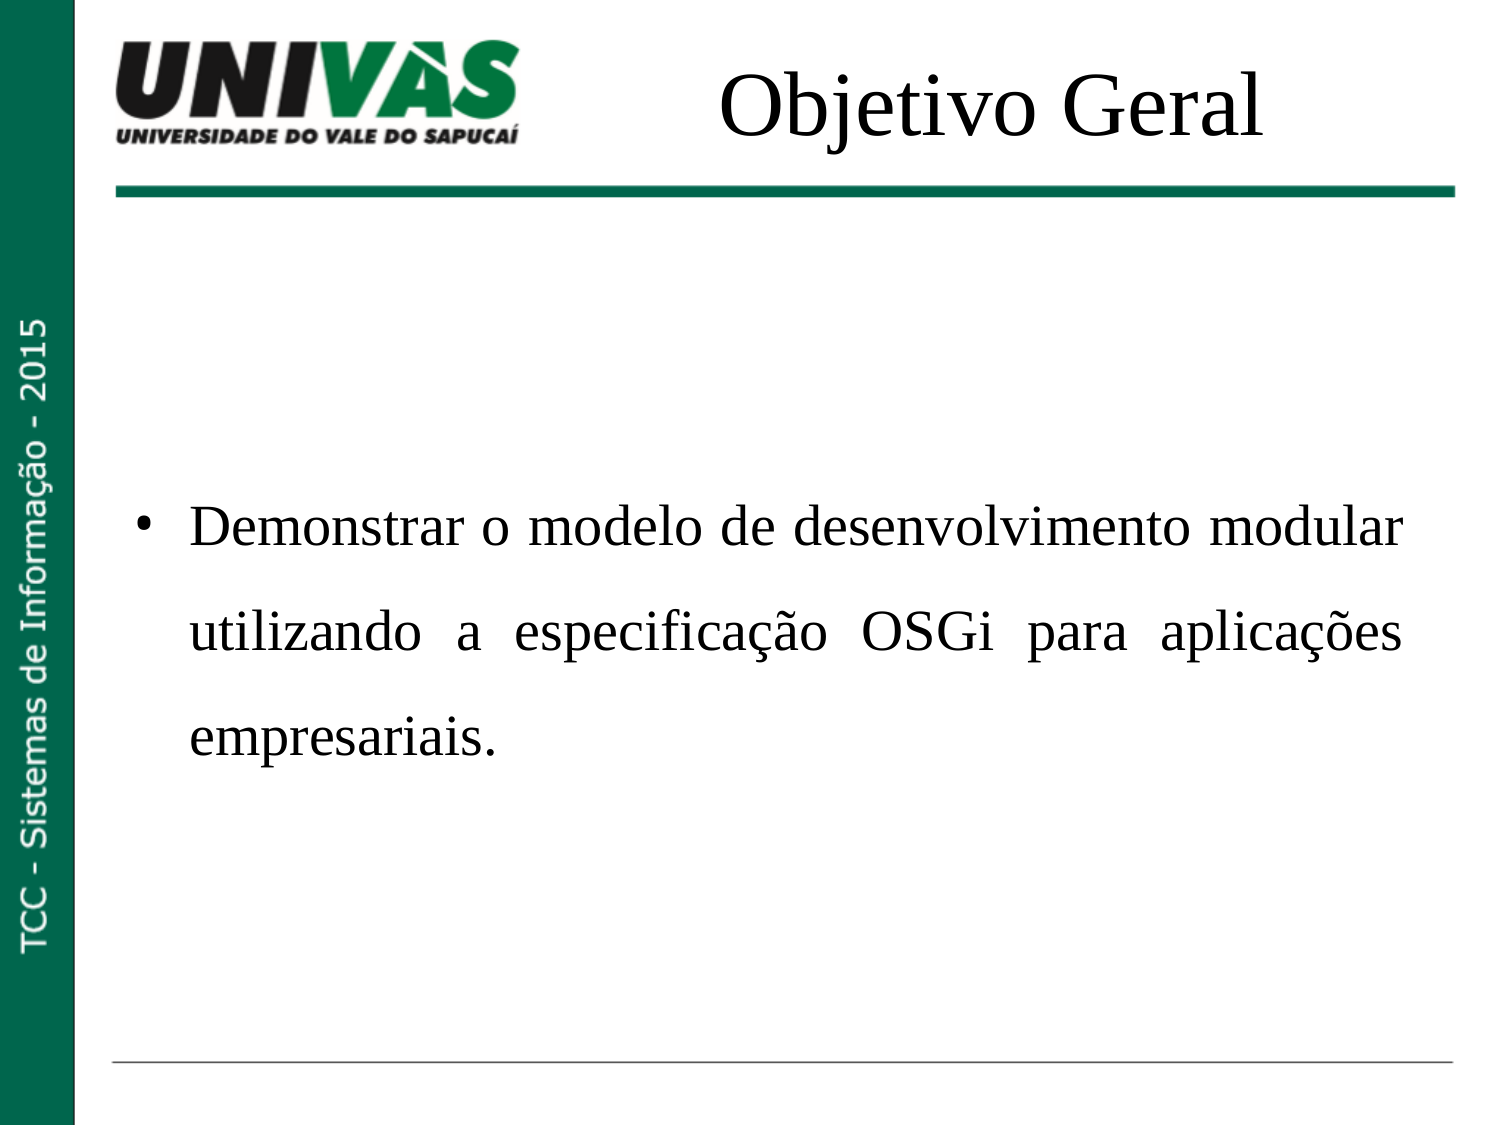

# Objetivo Geral
Demonstrar o modelo de desenvolvimento modular utilizando a especificação OSGi para aplicações empresariais.